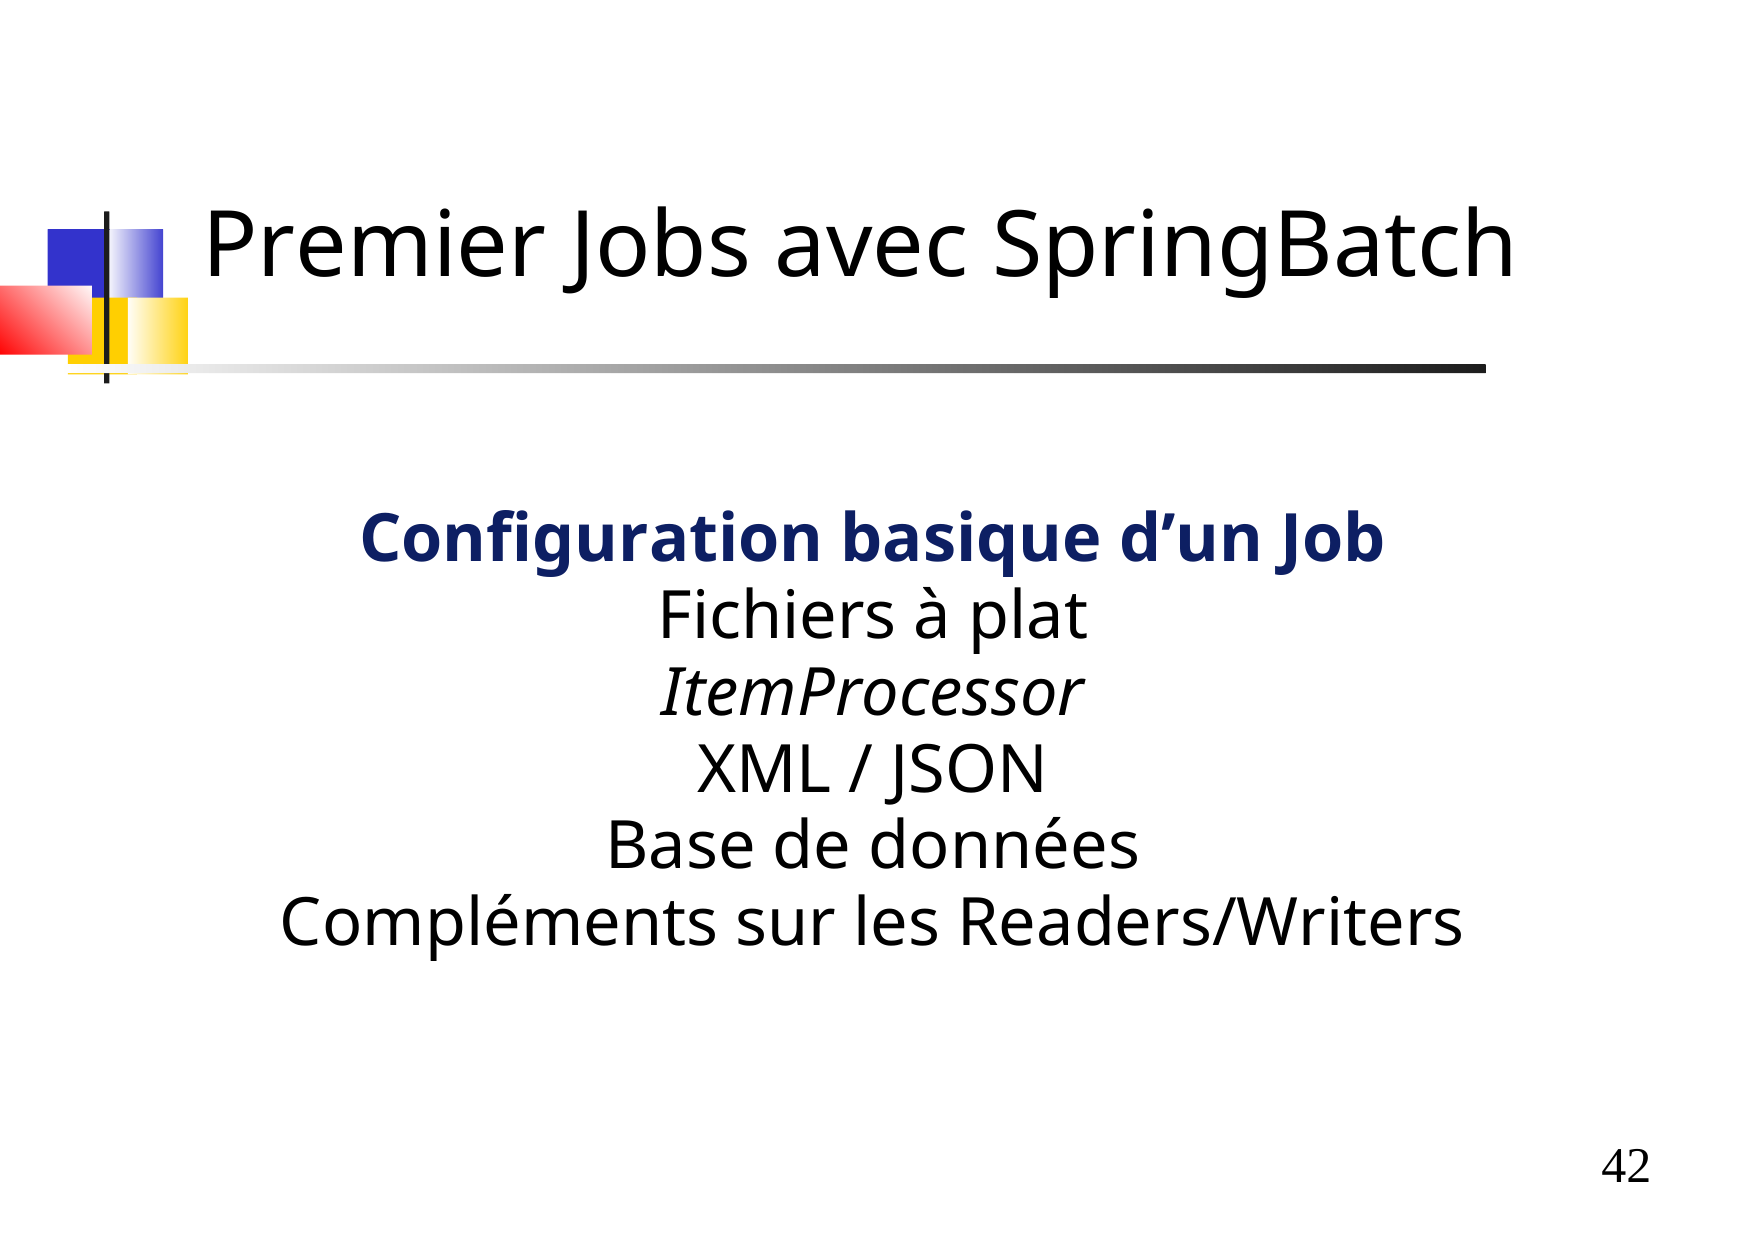

Premier Jobs avec SpringBatch
# Configuration basique d’un Job
Fichiers à plat
ItemProcessor
XML / JSON
Base de données
Compléments sur les Readers/Writers